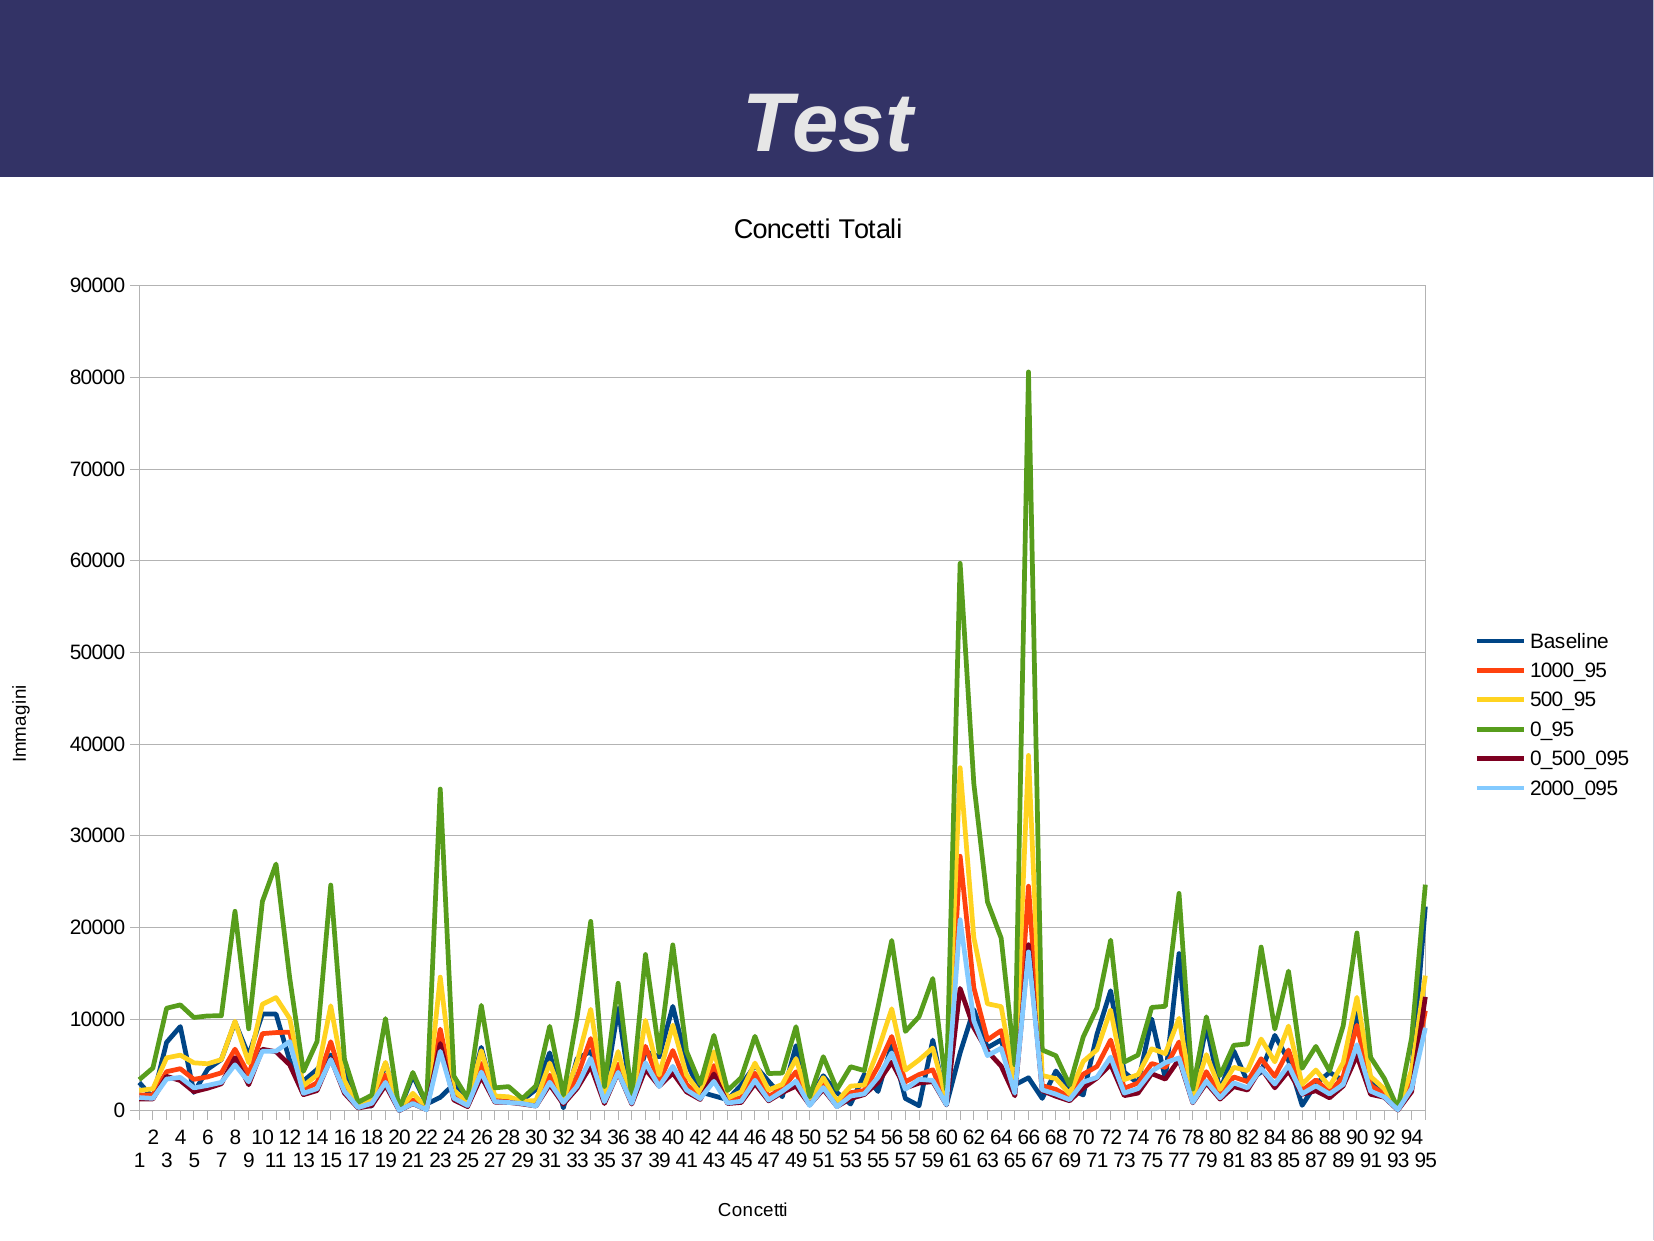

# Test
### Chart: Concetti Totali
| Category | Baseline | 1000_95 | 500_95 | 0_95 | 0_500_095 | 2000_095 |
|---|---|---|---|---|---|---|
| 1 | 3084.0 | 1736.0 | 2216.0 | 3388.0 | 1290.0 | 1442.0 |
| 2 | 1400.0 | 1702.0 | 2391.0 | 4661.0 | 1285.0 | 1352.0 |
| 3 | 7464.0 | 4263.0 | 5772.0 | 11182.0 | 3756.0 | 3457.0 |
| 4 | 9182.0 | 4582.0 | 6067.0 | 11552.0 | 3294.0 | 3635.0 |
| 5 | 1991.0 | 3427.0 | 5229.0 | 10171.0 | 2080.0 | 2495.0 |
| 6 | 4530.0 | 3698.0 | 5127.0 | 10344.0 | 2449.0 | 2760.0 |
| 7 | 5580.0 | 4134.0 | 5575.0 | 10364.0 | 2944.0 | 3093.0 |
| 8 | 9673.0 | 6715.0 | 9760.0 | 21761.0 | 5788.0 | 5018.0 |
| 9 | 6035.0 | 3991.0 | 5230.0 | 8946.0 | 2838.0 | 3159.0 |
| 10 | 10557.0 | 8409.0 | 11613.0 | 22829.0 | 6711.0 | 6492.0 |
| 11 | 10550.0 | 8526.0 | 12346.0 | 26917.0 | 6441.0 | 6501.0 |
| 12 | 5470.0 | 8572.0 | 10059.0 | 14472.0 | 5011.0 | 7549.0 |
| 13 | 3242.0 | 2232.0 | 2719.0 | 4297.0 | 1747.0 | 1905.0 |
| 14 | 4502.0 | 3050.0 | 3903.0 | 7562.0 | 2200.0 | 2407.0 |
| 15 | 6075.0 | 7526.0 | 11454.0 | 24624.0 | 5717.0 | 5590.0 |
| 16 | 4375.0 | 2549.0 | 3295.0 | 5610.0 | 1911.0 | 2117.0 |
| 17 | 678.0 | 376.0 | 470.0 | 928.0 | 293.0 | 336.0 |
| 18 | 506.0 | 1130.0 | 1395.0 | 1700.0 | 567.0 | 808.0 |
| 19 | 5215.0 | 3906.0 | 5272.0 | 10053.0 | 2798.0 | 3095.0 |
| 20 | 62.0 | 32.0 | 46.0 | 69.0 | 11.0 | 26.0 |
| 21 | 3831.0 | 1194.0 | 1903.0 | 4176.0 | 773.0 | 798.0 |
| 22 | 731.0 | 170.0 | 324.0 | 739.0 | 106.0 | 107.0 |
| 23 | 1460.0 | 8904.0 | 14574.0 | 35100.0 | 7338.0 | 6484.0 |
| 24 | 2903.0 | 1682.0 | 2244.0 | 3776.0 | 1172.0 | 1372.0 |
| 25 | 1019.0 | 701.0 | 903.0 | 1357.0 | 448.0 | 561.0 |
| 26 | 6911.0 | 5145.0 | 6552.0 | 11500.0 | 3739.0 | 4219.0 |
| 27 | 1173.0 | 1269.0 | 1612.0 | 2499.0 | 934.0 | 994.0 |
| 28 | 908.0 | 1107.0 | 1518.0 | 2634.0 | 910.0 | 896.0 |
| 29 | 1147.0 | 915.0 | 1031.0 | 1322.0 | 732.0 | 788.0 |
| 30 | 2326.0 | 712.0 | 1117.0 | 2725.0 | 511.0 | 498.0 |
| 31 | 6316.0 | 3876.0 | 5206.0 | 9209.0 | 2851.0 | 3113.0 |
| 32 | 310.0 | 1079.0 | 1276.0 | 1714.0 | 726.0 | 892.0 |
| 33 | 5695.0 | 3696.0 | 5317.0 | 10260.0 | 2429.0 | 2668.0 |
| 34 | 6471.0 | 7876.0 | 11063.0 | 20657.0 | 4890.0 | 5697.0 |
| 35 | 1944.0 | 1247.0 | 1707.0 | 2649.0 | 791.0 | 987.0 |
| 36 | 11172.0 | 5077.0 | 6461.0 | 13905.0 | 4183.0 | 4197.0 |
| 37 | 1166.0 | 892.0 | 992.0 | 1491.0 | 725.0 | 818.0 |
| 38 | 6453.0 | 7031.0 | 9858.0 | 17046.0 | 4536.0 | 5236.0 |
| 39 | 5887.0 | 3118.0 | 3897.0 | 6357.0 | 2679.0 | 2646.0 |
| 40 | 11388.0 | 6570.0 | 9338.0 | 18096.0 | 4120.0 | 4841.0 |
| 41 | 5345.0 | 2873.0 | 3906.0 | 6488.0 | 2062.0 | 2276.0 |
| 42 | 2052.0 | 1564.0 | 1876.0 | 2917.0 | 1228.0 | 1323.0 |
| 43 | 1630.0 | 4928.0 | 6436.0 | 8220.0 | 4011.0 | 3209.0 |
| 44 | 1211.0 | 1035.0 | 1366.0 | 2207.0 | 781.0 | 843.0 |
| 45 | 2807.0 | 1428.0 | 2060.0 | 3614.0 | 908.0 | 1039.0 |
| 46 | 4941.0 | 4089.0 | 5203.0 | 8121.0 | 2965.0 | 3321.0 |
| 47 | 3204.0 | 1561.0 | 2268.0 | 4060.0 | 1076.0 | 1170.0 |
| 48 | 1523.0 | 2405.0 | 2869.0 | 4110.0 | 1987.0 | 2132.0 |
| 49 | 7096.0 | 4251.0 | 5679.0 | 9174.0 | 2682.0 | 3234.0 |
| 50 | 1307.0 | 696.0 | 914.0 | 1512.0 | 637.0 | 571.0 |
| 51 | 3816.0 | 2931.0 | 3609.0 | 5896.0 | 2336.0 | 2528.0 |
| 52 | 1974.0 | 646.0 | 1029.0 | 2335.0 | 463.0 | 436.0 |
| 53 | 730.0 | 1966.0 | 2683.0 | 4800.0 | 1326.0 | 1604.0 |
| 54 | 3973.0 | 2201.0 | 2805.0 | 4375.0 | 1770.0 | 1849.0 |
| 55 | 2105.0 | 4820.0 | 6586.0 | 11328.0 | 3091.0 | 3638.0 |
| 56 | 7163.0 | 8104.0 | 11122.0 | 18580.0 | 5306.0 | 6310.0 |
| 57 | 1338.0 | 3151.0 | 4427.0 | 8656.0 | 2480.0 | 2348.0 |
| 58 | 553.0 | 3945.0 | 5545.0 | 10265.0 | 3015.0 | 3429.0 |
| 59 | 7711.0 | 4468.0 | 6848.0 | 14431.0 | 3180.0 | 3300.0 |
| 60 | 636.0 | 833.0 | 1282.0 | 2337.0 | 645.0 | 661.0 |
| 61 | 6317.0 | 27766.0 | 37426.0 | 59728.0 | 13347.0 | 20842.0 |
| 62 | 11032.0 | 13425.0 | 18899.0 | 35702.0 | 9054.0 | 9823.0 |
| 63 | 6878.0 | 7736.0 | 11673.0 | 22797.0 | 6499.0 | 6017.0 |
| 64 | 7736.0 | 8749.0 | 11360.0 | 18838.0 | 4877.0 | 6818.0 |
| 65 | 2823.0 | 2383.0 | 3083.0 | 5015.0 | 1632.0 | 1908.0 |
| 66 | 3600.0 | 24495.0 | 38762.0 | 80608.0 | 18112.0 | 17331.0 |
| 67 | 1346.0 | 2727.0 | 3840.0 | 6631.0 | 2191.0 | 2278.0 |
| 68 | 4339.0 | 2332.0 | 3501.0 | 6001.0 | 1576.0 | 1809.0 |
| 69 | 2372.0 | 1471.0 | 1839.0 | 2791.0 | 1083.0 | 1211.0 |
| 70 | 1728.0 | 3986.0 | 5378.0 | 8049.0 | 2483.0 | 3125.0 |
| 71 | 8333.0 | 4830.0 | 6647.0 | 11218.0 | 3565.0 | 3642.0 |
| 72 | 13090.0 | 7716.0 | 10991.0 | 18609.0 | 5065.0 | 5850.0 |
| 73 | 4209.0 | 2450.0 | 3391.0 | 5315.0 | 1644.0 | 1928.0 |
| 74 | 2964.0 | 3018.0 | 3938.0 | 6080.0 | 1920.0 | 2407.0 |
| 75 | 10013.0 | 5151.0 | 6758.0 | 11273.0 | 4041.0 | 4319.0 |
| 76 | 3506.0 | 4723.0 | 6231.0 | 11395.0 | 3451.0 | 5250.0 |
| 77 | 17145.0 | 7502.0 | 10089.0 | 23716.0 | 5599.0 | 5761.0 |
| 78 | 1602.0 | 1108.0 | 1468.0 | 2363.0 | 866.0 | 916.0 |
| 79 | 9316.0 | 4264.0 | 6122.0 | 10250.0 | 3032.0 | 3239.0 |
| 80 | 2144.0 | 1713.0 | 2320.0 | 3829.0 | 1268.0 | 1409.0 |
| 81 | 6536.0 | 3683.0 | 4730.0 | 7141.0 | 2623.0 | 3038.0 |
| 82 | 3189.0 | 3183.0 | 4379.0 | 7288.0 | 2257.0 | 2497.0 |
| 83 | 4230.0 | 5675.0 | 7828.0 | 17855.0 | 4642.0 | 4612.0 |
| 84 | 8226.0 | 3738.0 | 5330.0 | 8908.0 | 2503.0 | 2913.0 |
| 85 | 5495.0 | 6619.0 | 9236.0 | 15235.0 | 4345.0 | 4965.0 |
| 86 | 585.0 | 2193.0 | 2855.0 | 4626.0 | 1796.0 | 1851.0 |
| 87 | 2922.0 | 3368.0 | 4442.0 | 7017.0 | 2182.0 | 2716.0 |
| 88 | 4184.0 | 1974.0 | 2636.0 | 4338.0 | 1410.0 | 1826.0 |
| 89 | 3288.0 | 3747.0 | 5248.0 | 9267.0 | 2703.0 | 2864.0 |
| 90 | 10741.0 | 9323.0 | 12371.0 | 19393.0 | 6025.0 | 7197.0 |
| 91 | 3508.0 | 2767.0 | 3731.0 | 5836.0 | 1785.0 | 2139.0 |
| 92 | 2033.0 | 1792.0 | 2392.0 | 3534.0 | 1463.0 | 1512.0 |
| 93 | 230.0 | 126.0 | 167.0 | 230.0 | 67.0 | 102.0 |
| 94 | 4035.0 | 3123.0 | 4455.0 | 7969.0 | 2081.0 | 2421.0 |
| 95 | 22278.0 | 10912.0 | 14736.0 | 24665.0 | 12425.0 | 9028.0 |